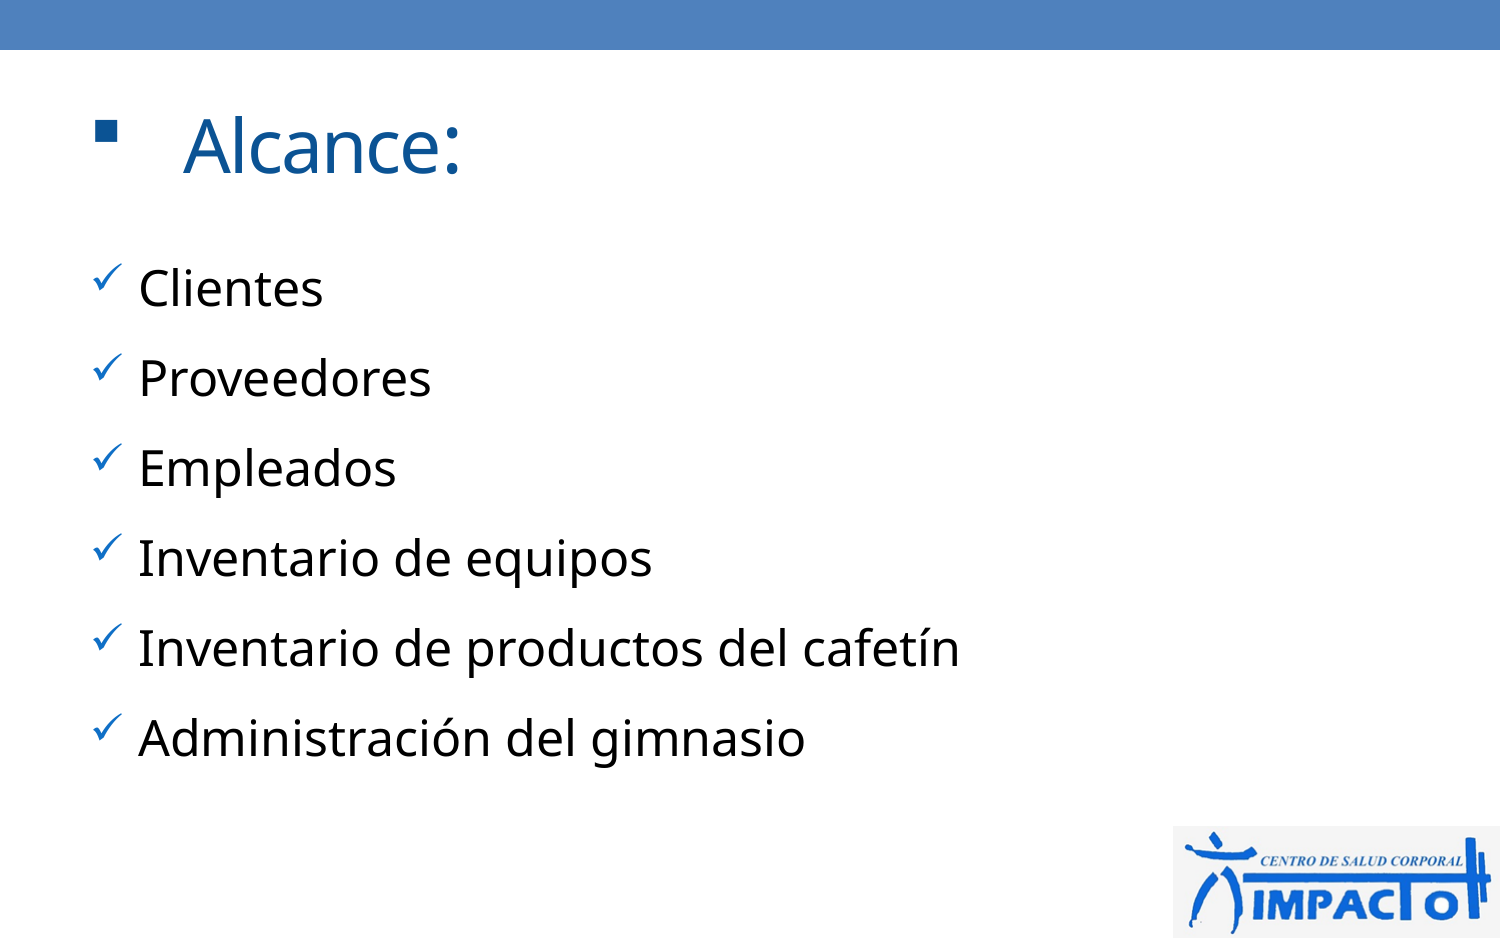

Alcance:
 Clientes
 Proveedores
 Empleados
 Inventario de equipos
 Inventario de productos del cafetín
 Administración del gimnasio